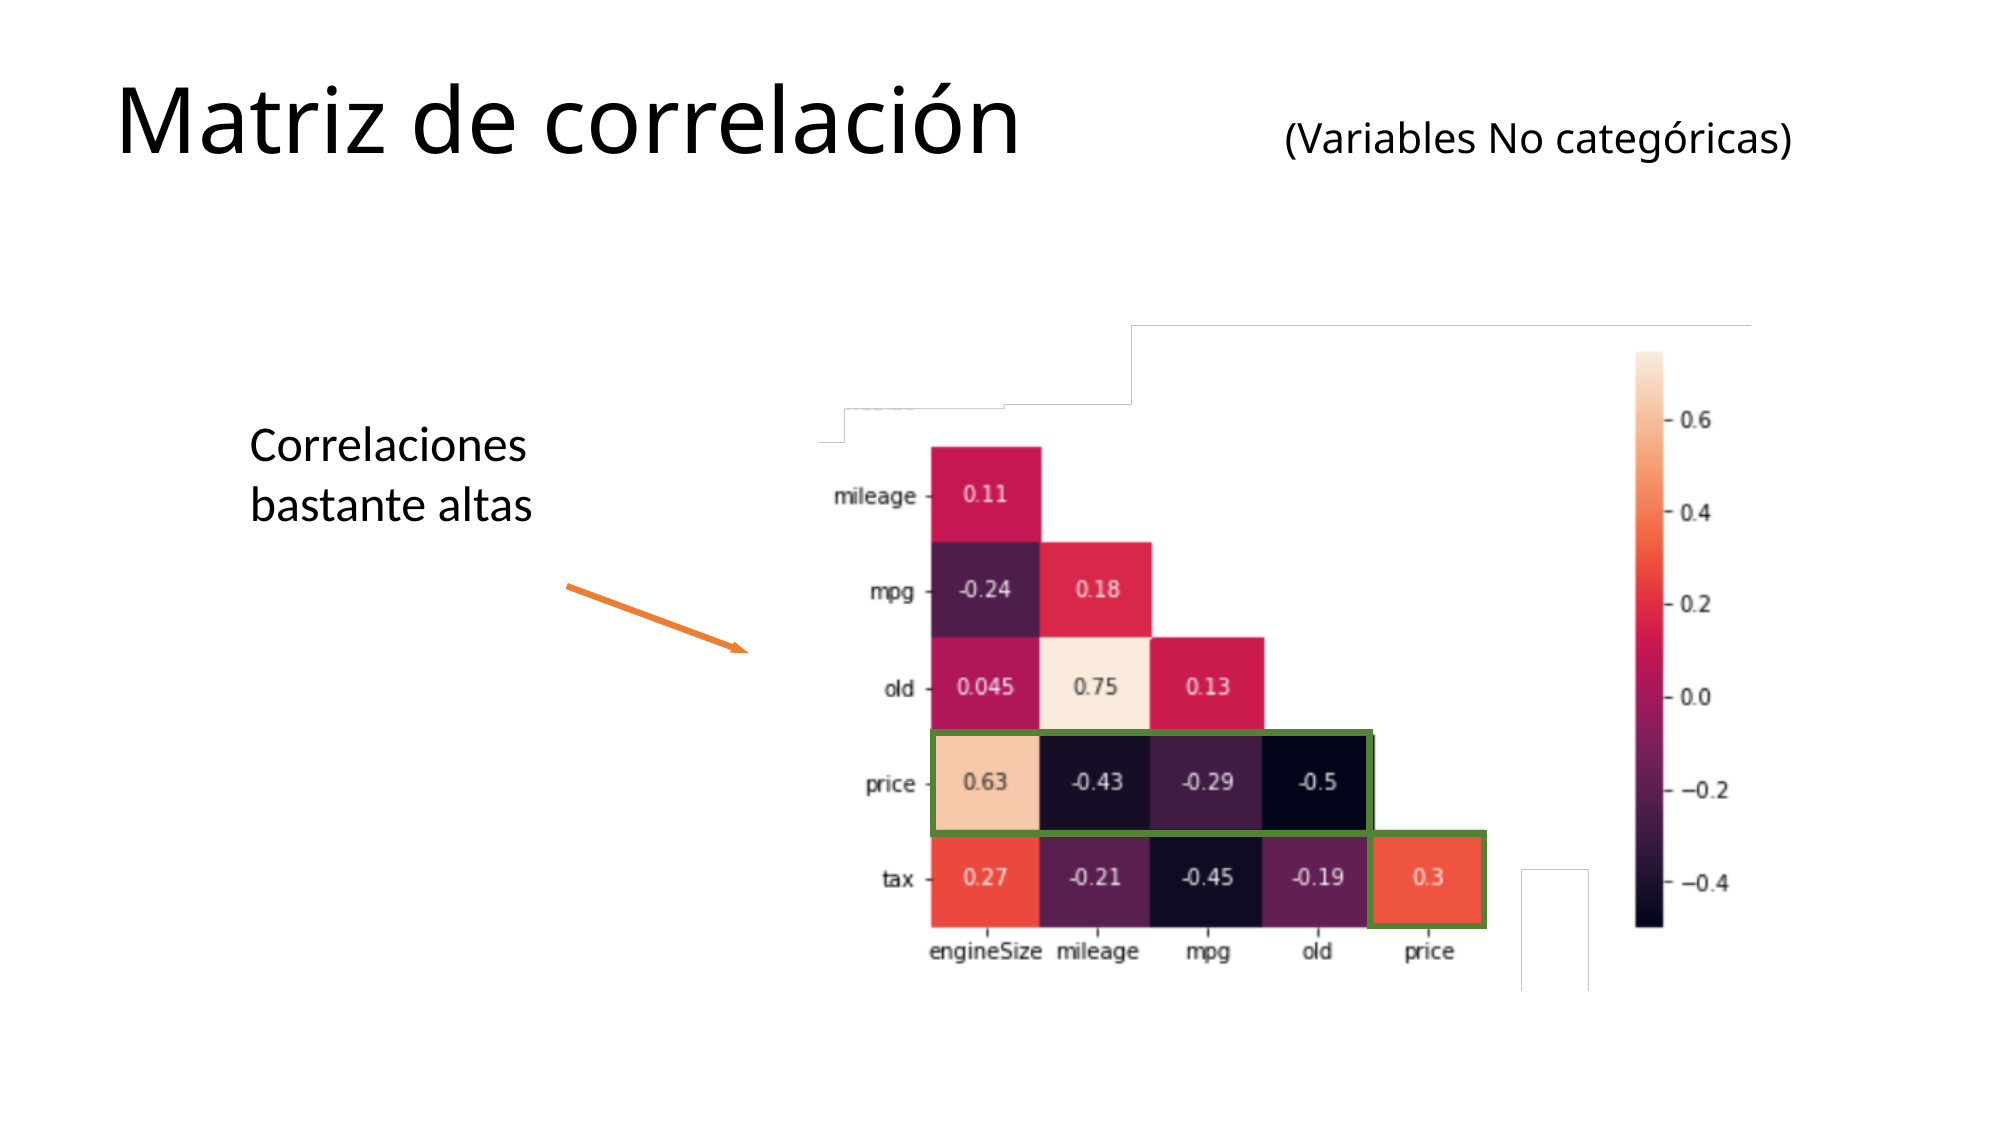

Matriz de correlación           (Variables No categóricas)
Correlaciones bastante altas